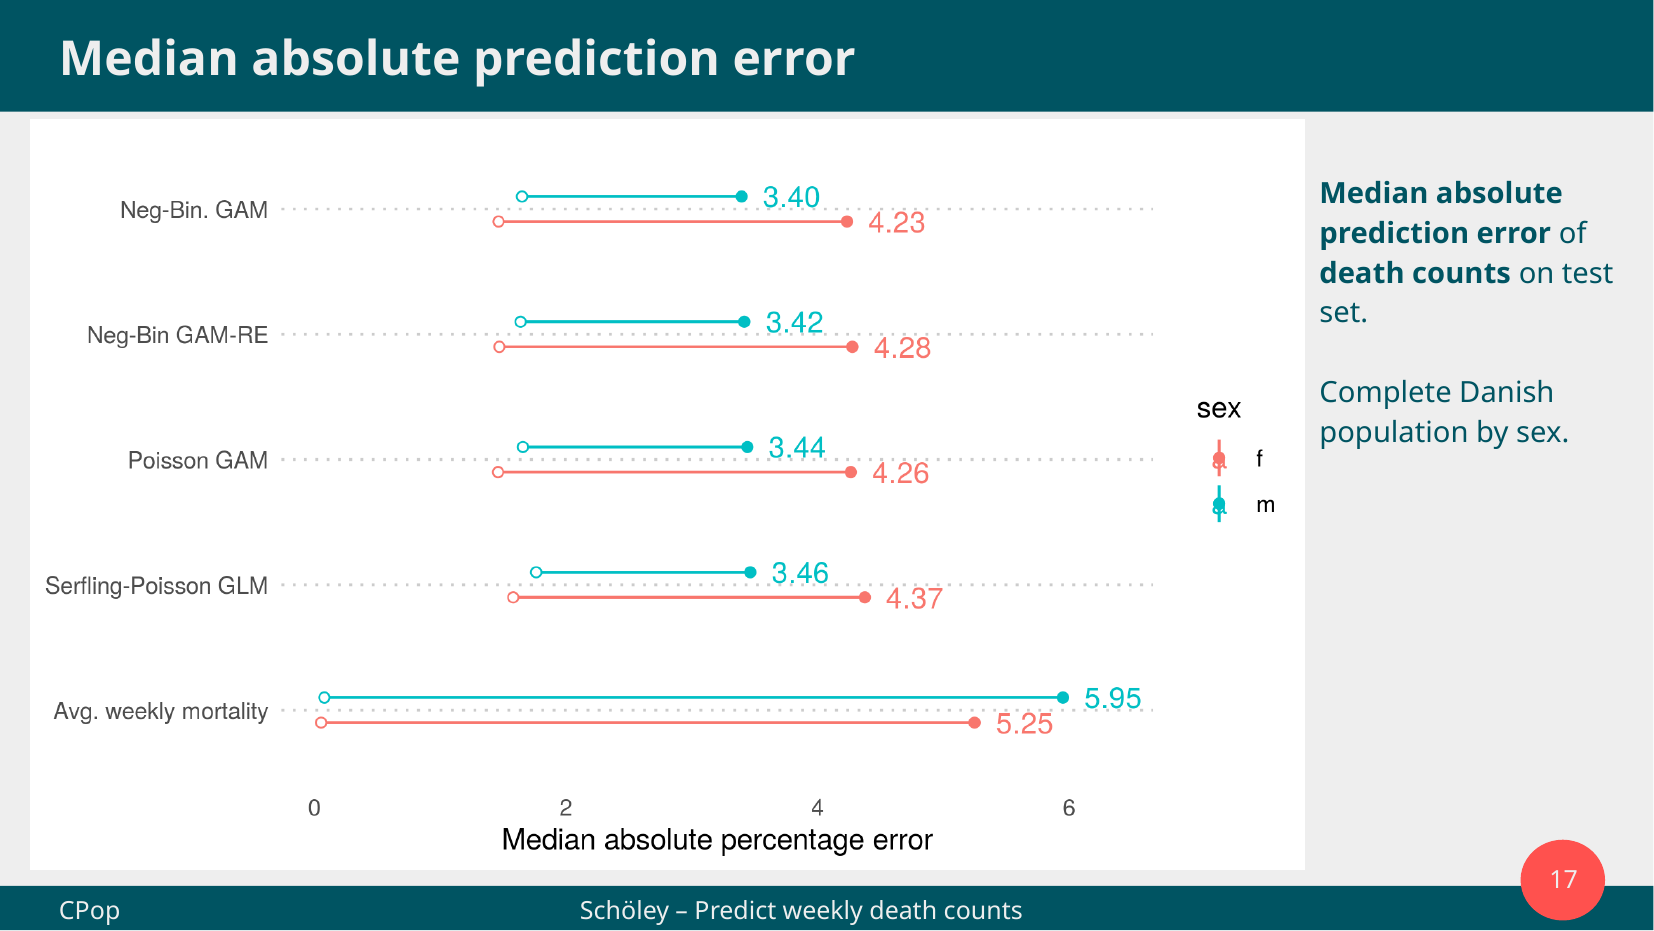

# Median absolute prediction error
Median absolute prediction error of death counts on test set.
Complete Danish population by sex.
17
CPop
Schöley – Predict weekly death counts